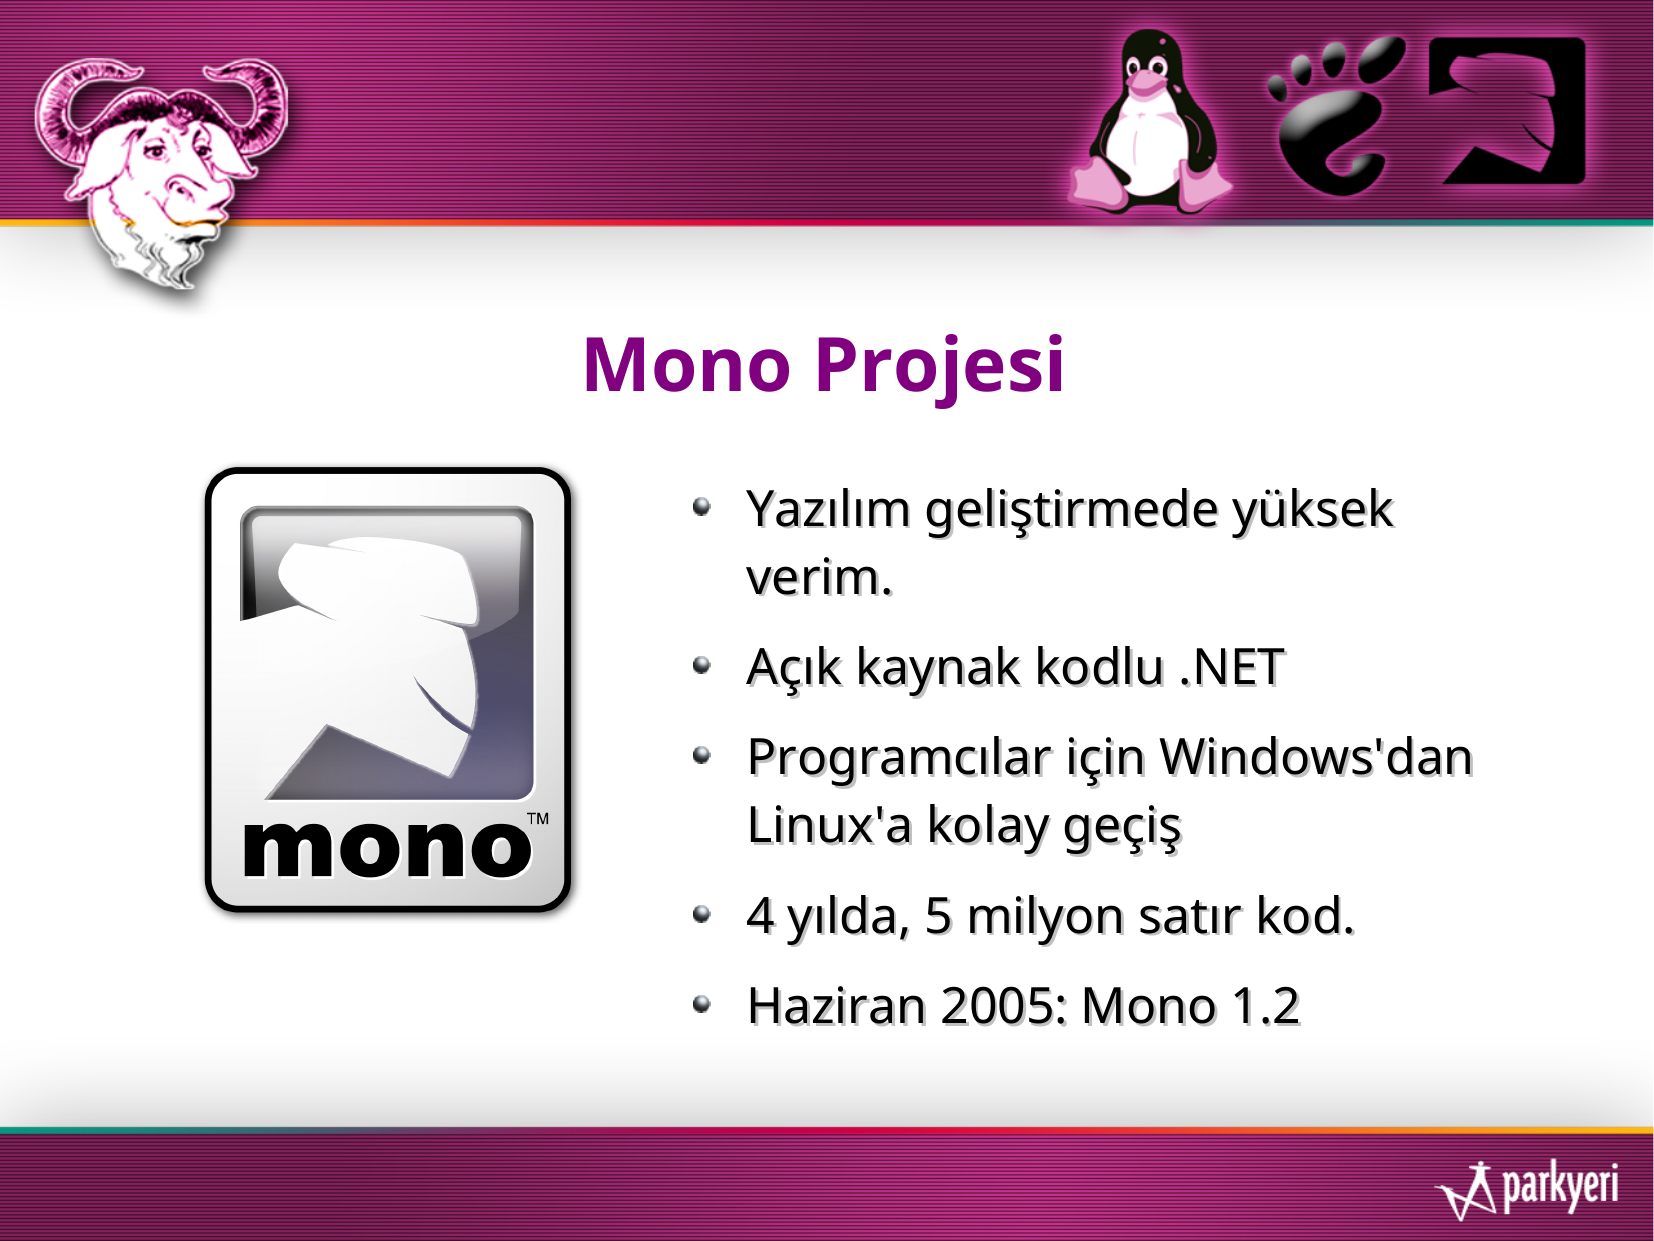

# Mono Projesi
Yazılım geliştirmede yüksek verim.
Açık kaynak kodlu .NET
Programcılar için Windows'dan Linux'a kolay geçiş
4 yılda, 5 milyon satır kod.
Haziran 2005: Mono 1.2